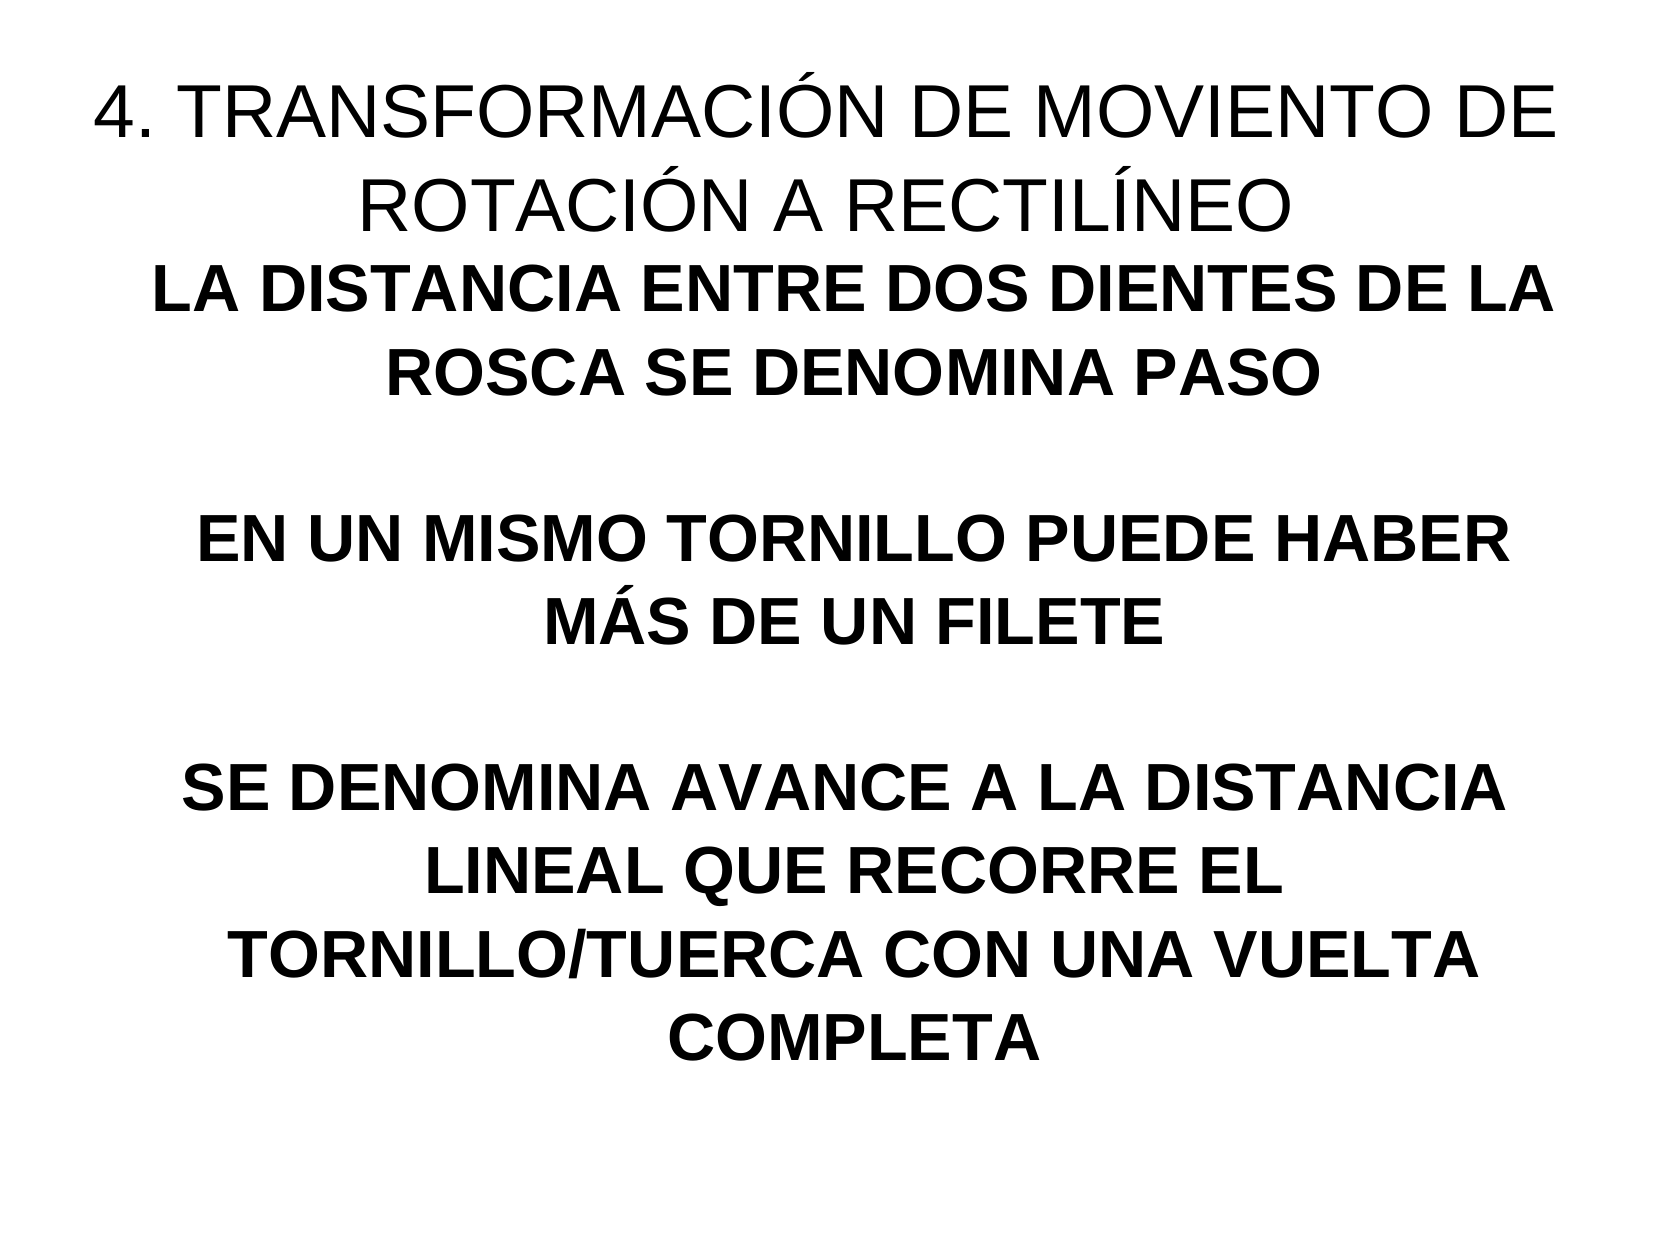

# 4. TRANSFORMACIÓN DE MOVIENTO DE ROTACIÓN A RECTILÍNEO
LA DISTANCIA ENTRE DOS DIENTES DE LA ROSCA SE DENOMINA PASO
EN UN MISMO TORNILLO PUEDE HABER MÁS DE UN FILETE
SE DENOMINA AVANCE A LA DISTANCIA LINEAL QUE RECORRE EL TORNILLO/TUERCA CON UNA VUELTA COMPLETA